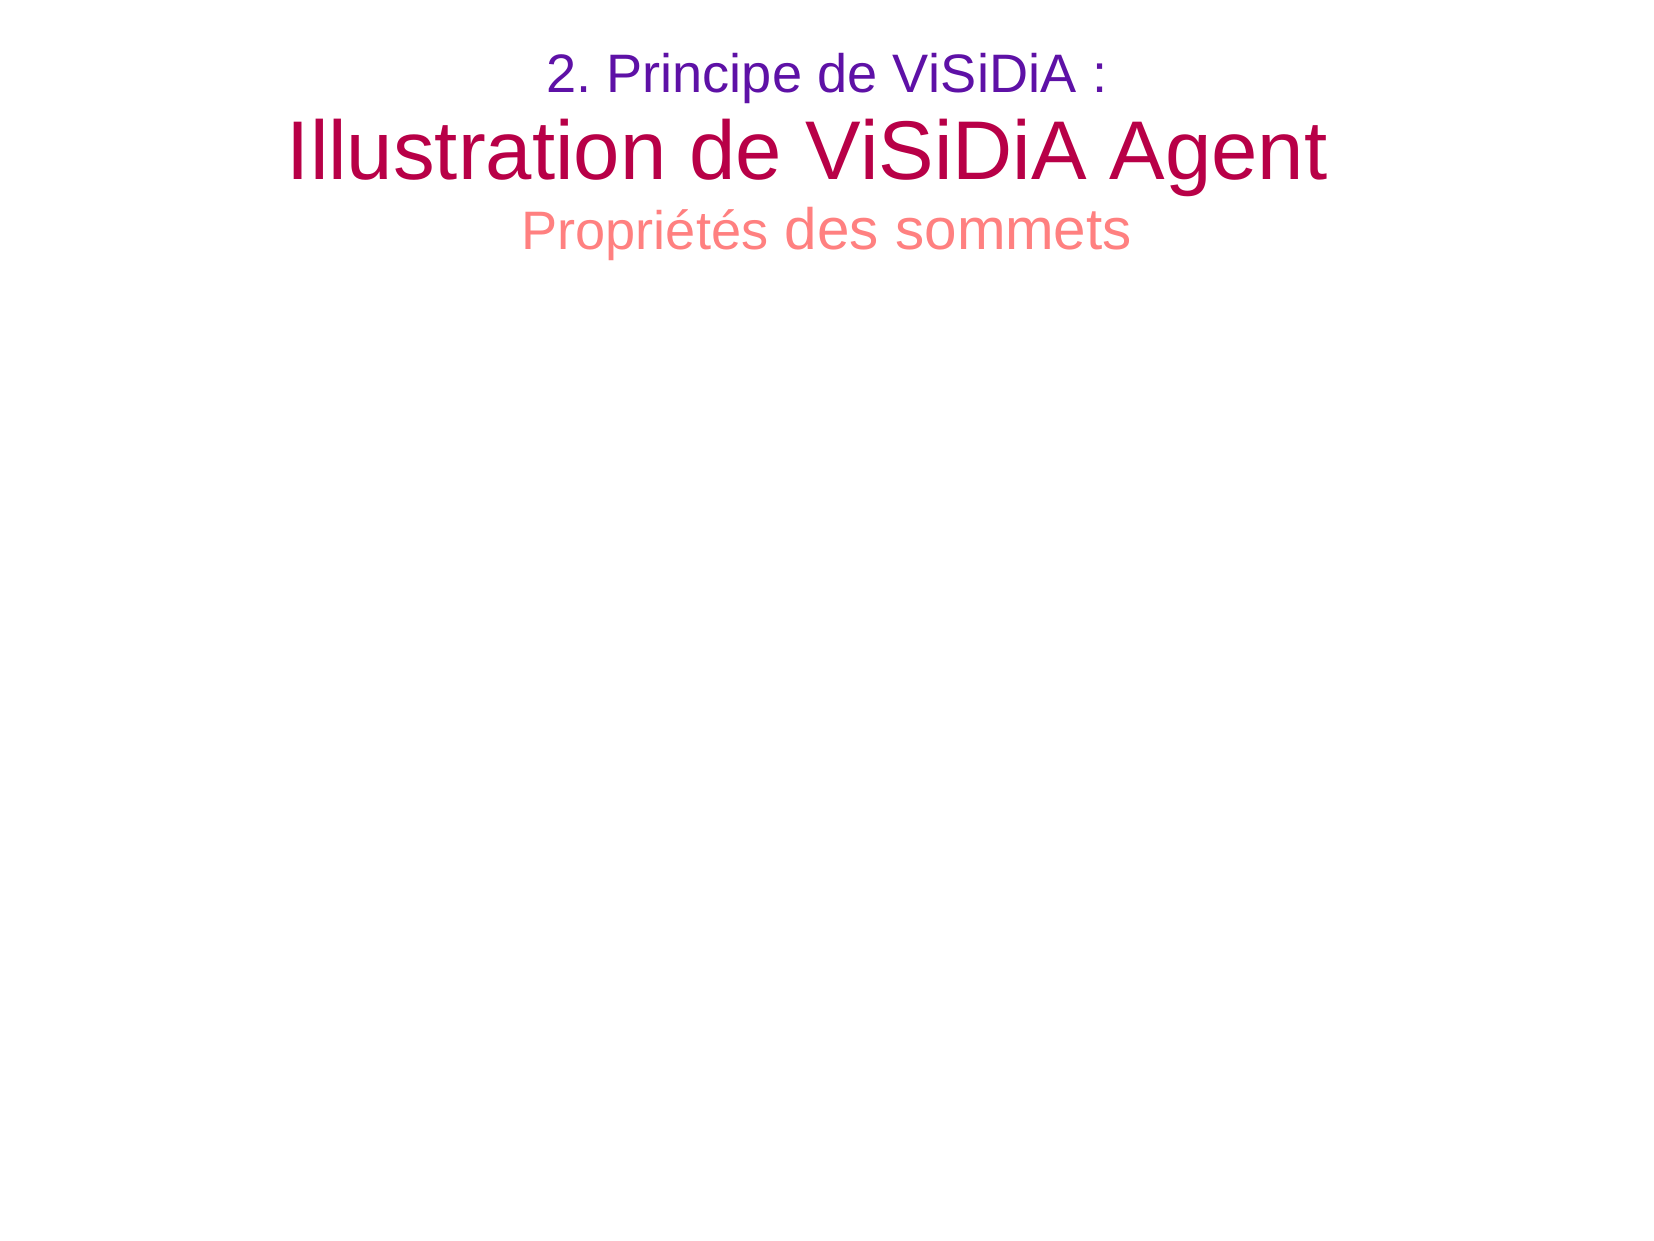

2. Principe de ViSiDiA :
Illustration de ViSiDiA Agent
Propriétés des sommets
#